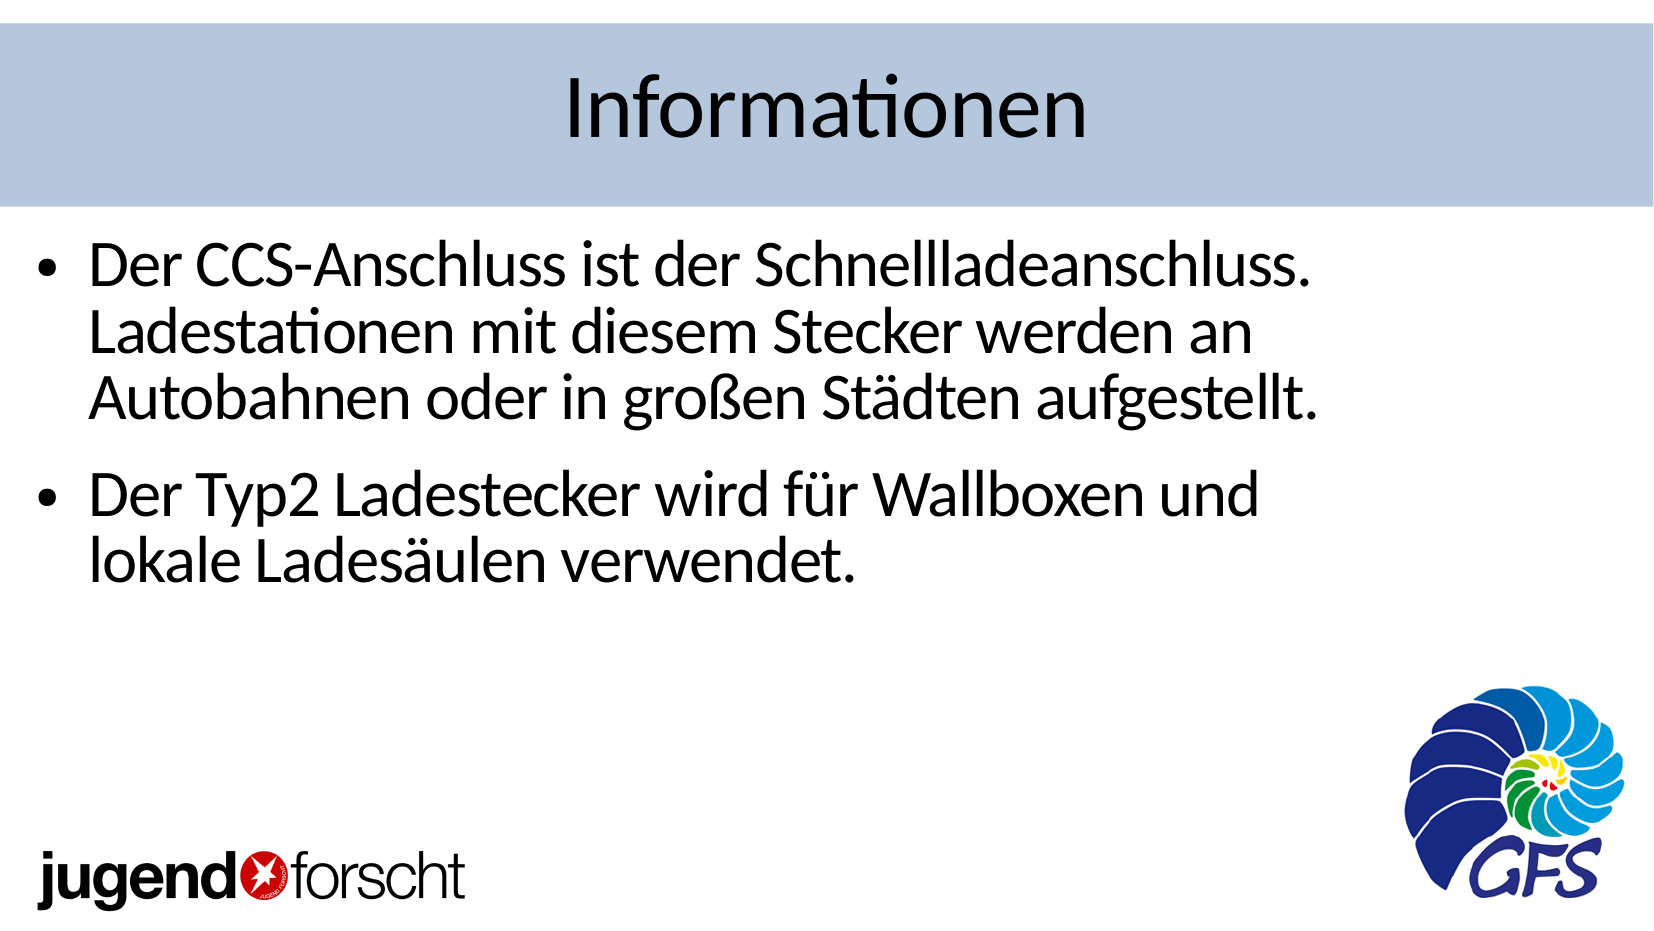

# Informationen
Der CCS-Anschluss ist der Schnellladeanschluss. Ladestationen mit diesem Stecker werden an Autobahnen oder in großen Städten aufgestellt.
Der Typ2 Ladestecker wird für Wallboxen und lokale Ladesäulen verwendet.